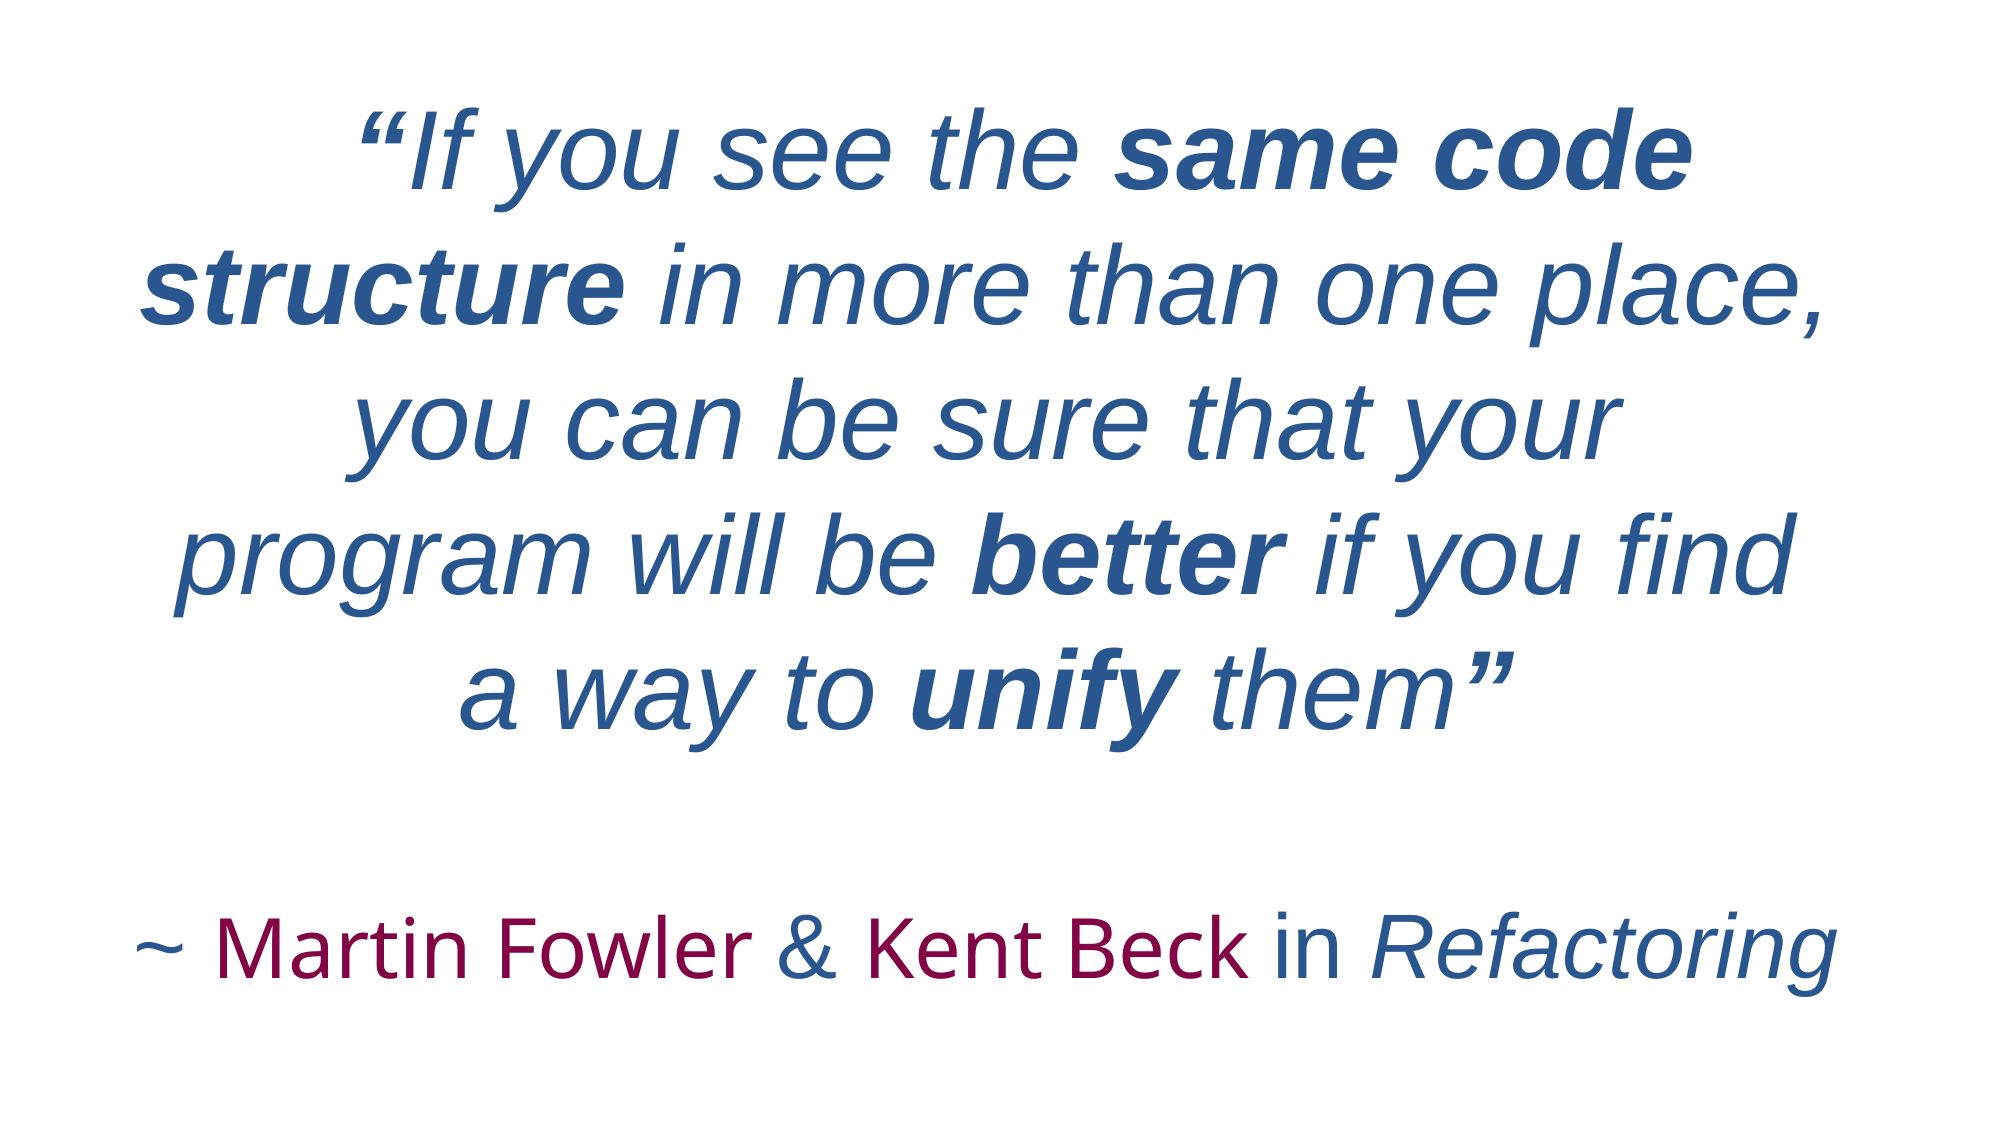

“If you see the same code structure in more than one place, you can be sure that your program will be better if you find a way to unify them”
~ Martin Fowler & Kent Beck in Refactoring